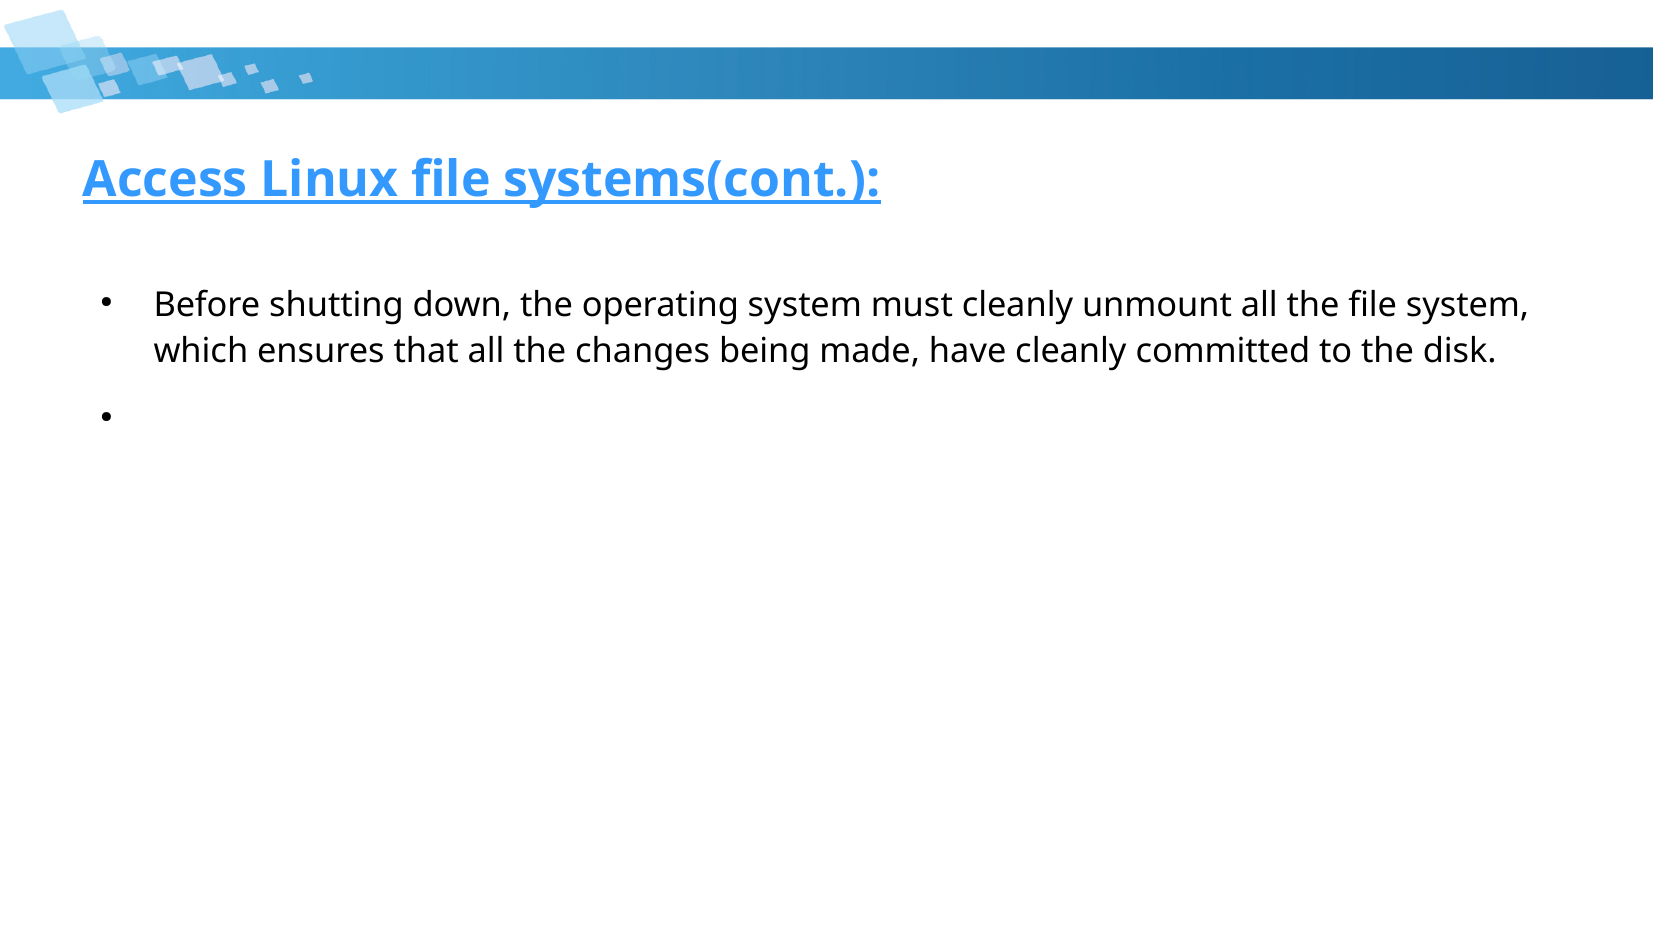

# Access Linux file systems(cont.):
Before shutting down, the operating system must cleanly unmount all the file system, which ensures that all the changes being made, have cleanly committed to the disk.